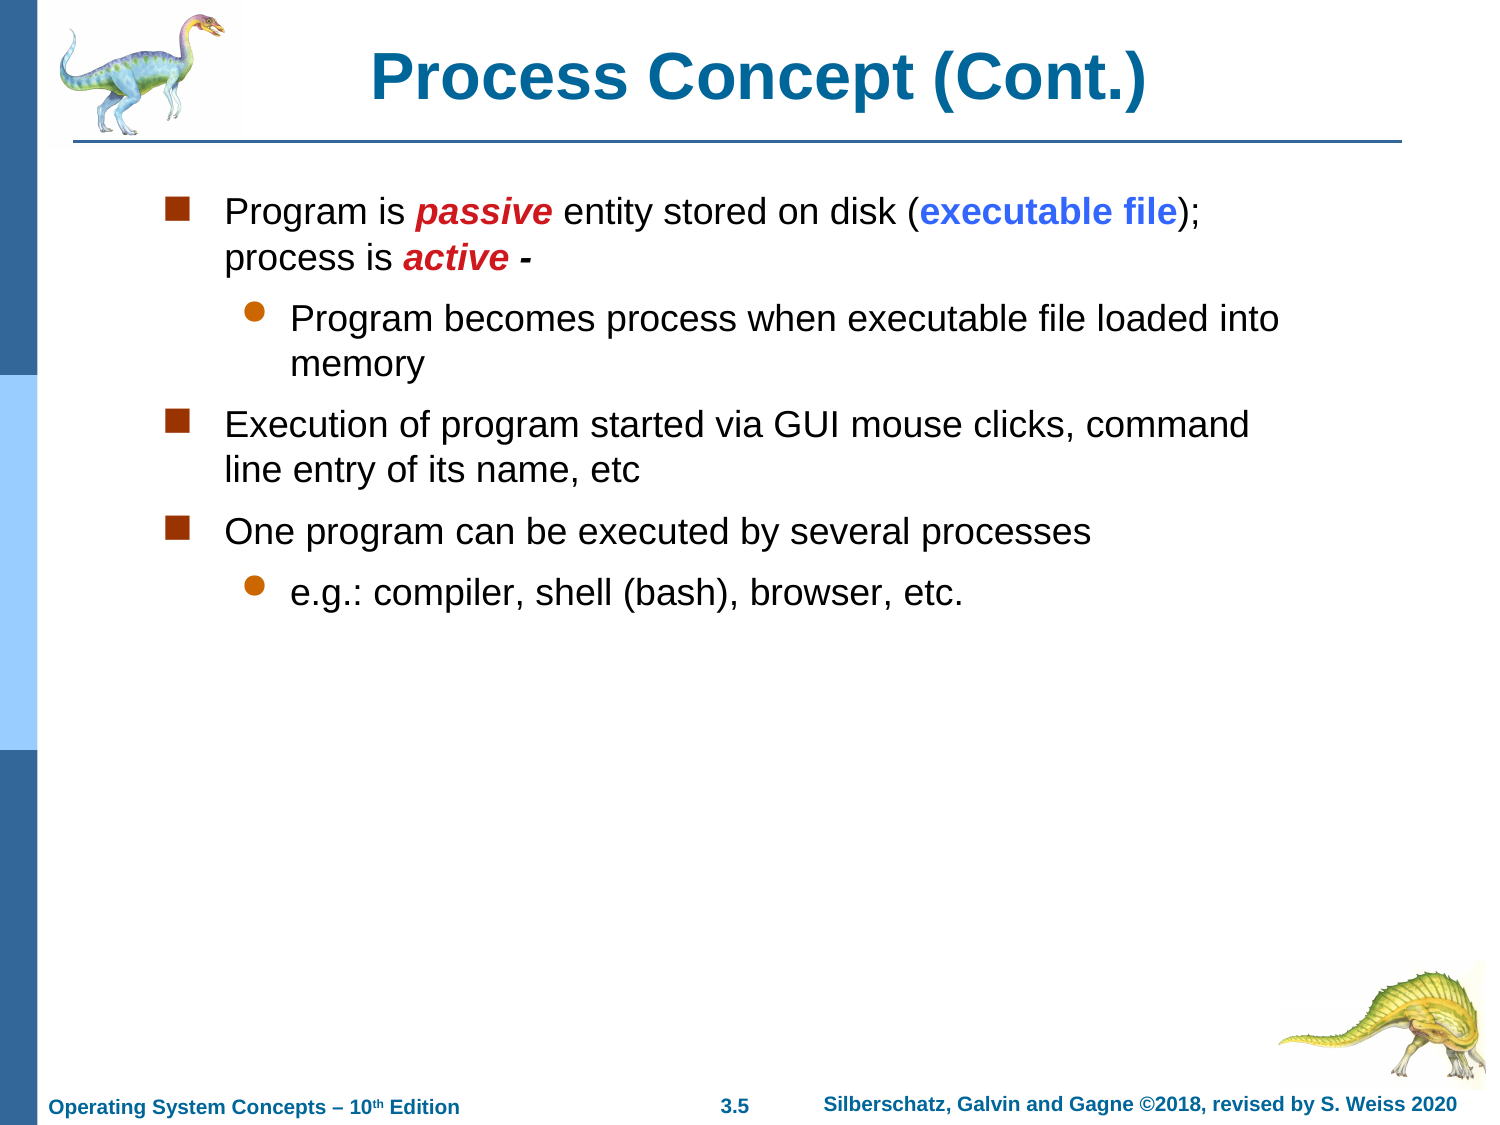

# Process Concept (Cont.)
Program is passive entity stored on disk (executable file); process is active -
Program becomes process when executable file loaded into memory
Execution of program started via GUI mouse clicks, command line entry of its name, etc
One program can be executed by several processes
e.g.: compiler, shell (bash), browser, etc.